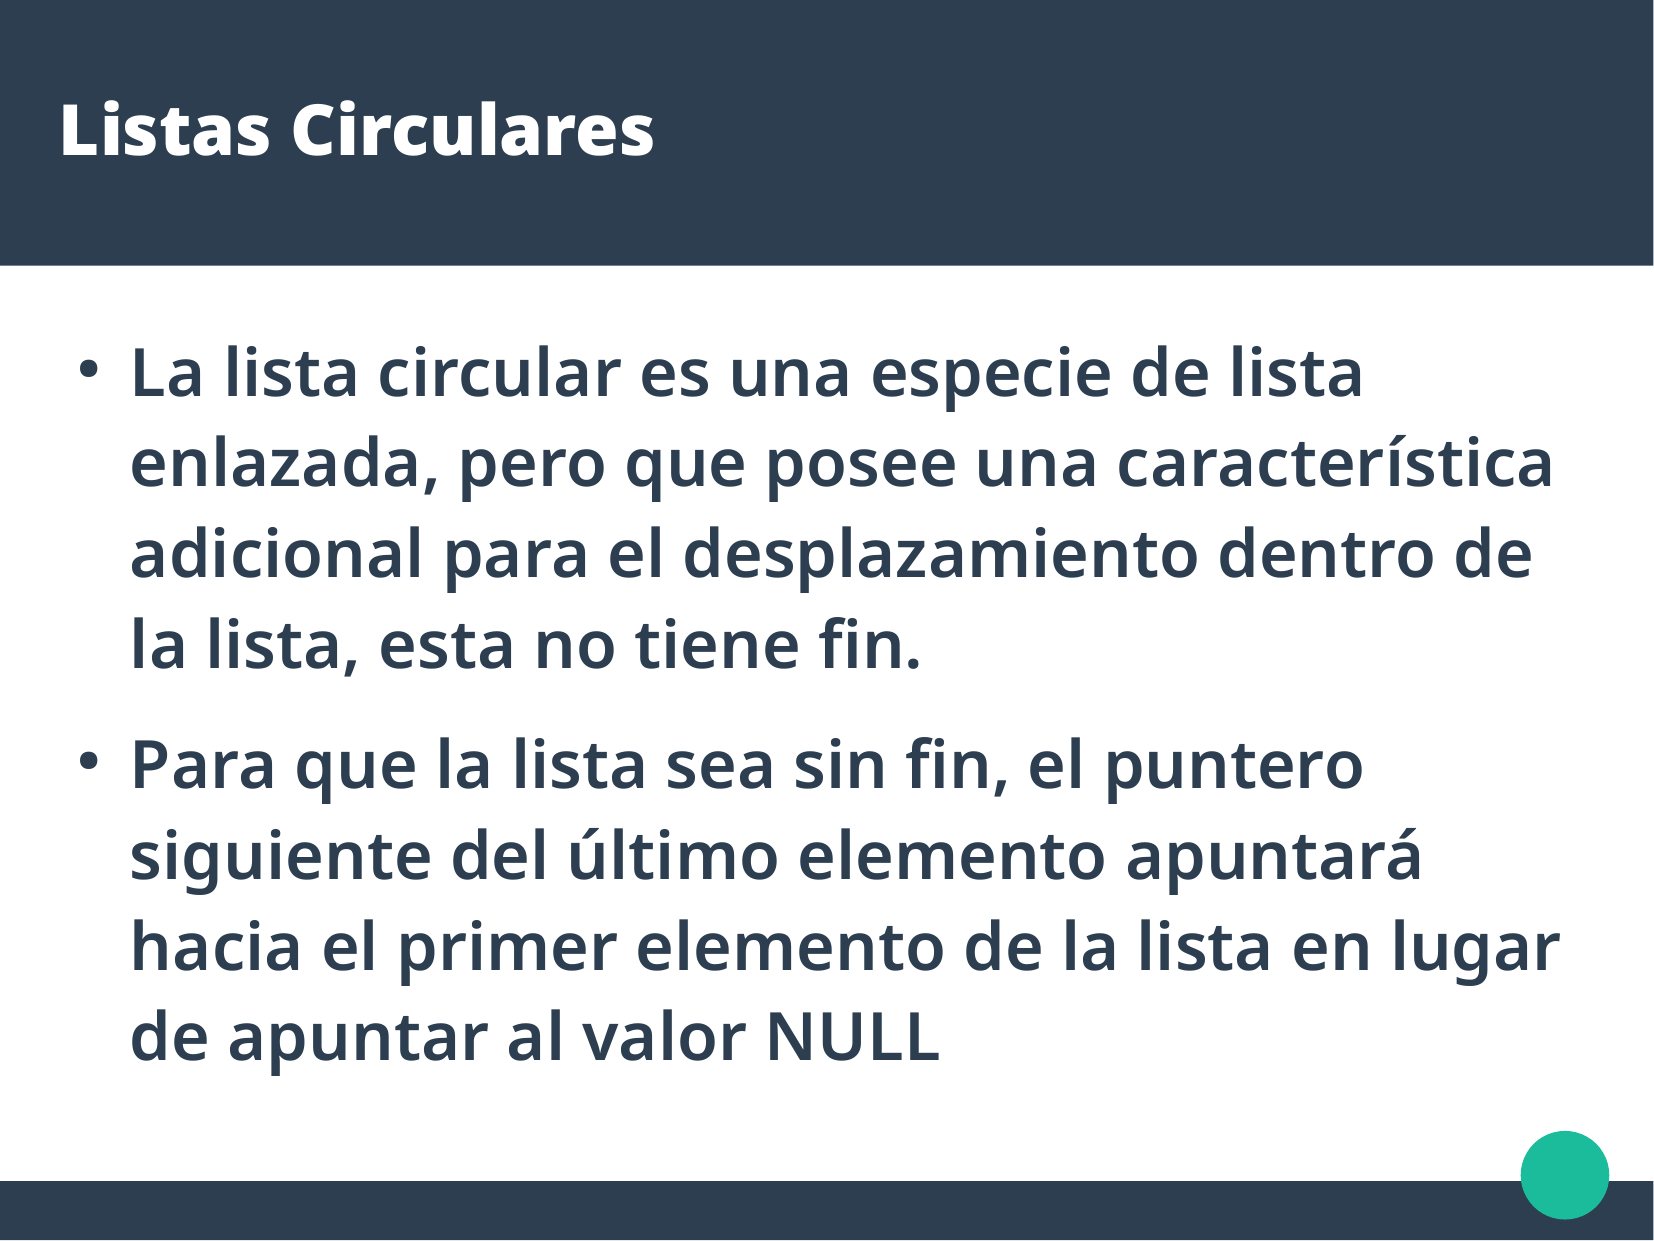

# Listas Circulares
La lista circular es una especie de lista enlazada, pero que posee una característica adicional para el desplazamiento dentro de la lista, esta no tiene fin.
Para que la lista sea sin fin, el puntero siguiente del último elemento apuntará hacia el primer elemento de la lista en lugar de apuntar al valor NULL